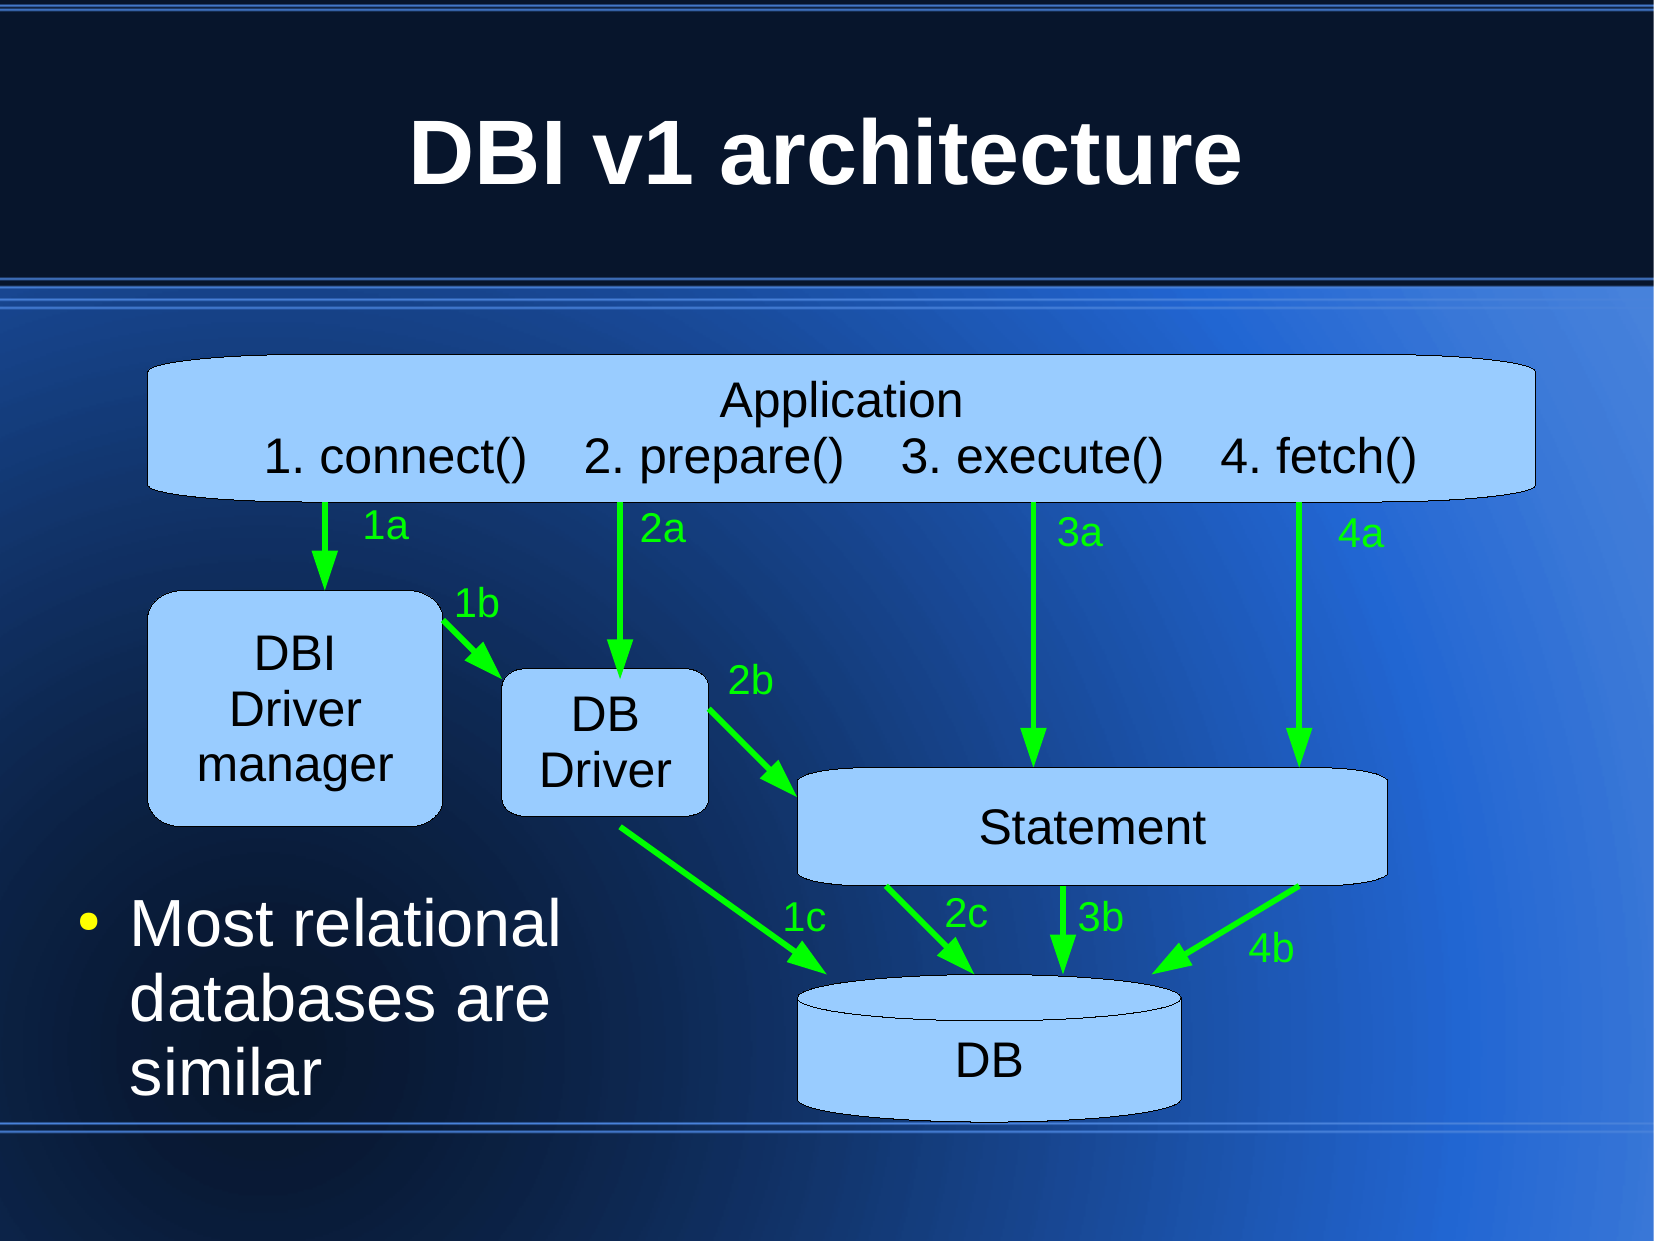

# DBI v1 architecture
Application
1. connect() 2. prepare() 3. execute() 4. fetch()
1a
2a
3a
4a
1b
DBI
Driver
manager
2b
DB
Driver
Statement
2c
Most relational databases are similar
1c
3b
4b
DB